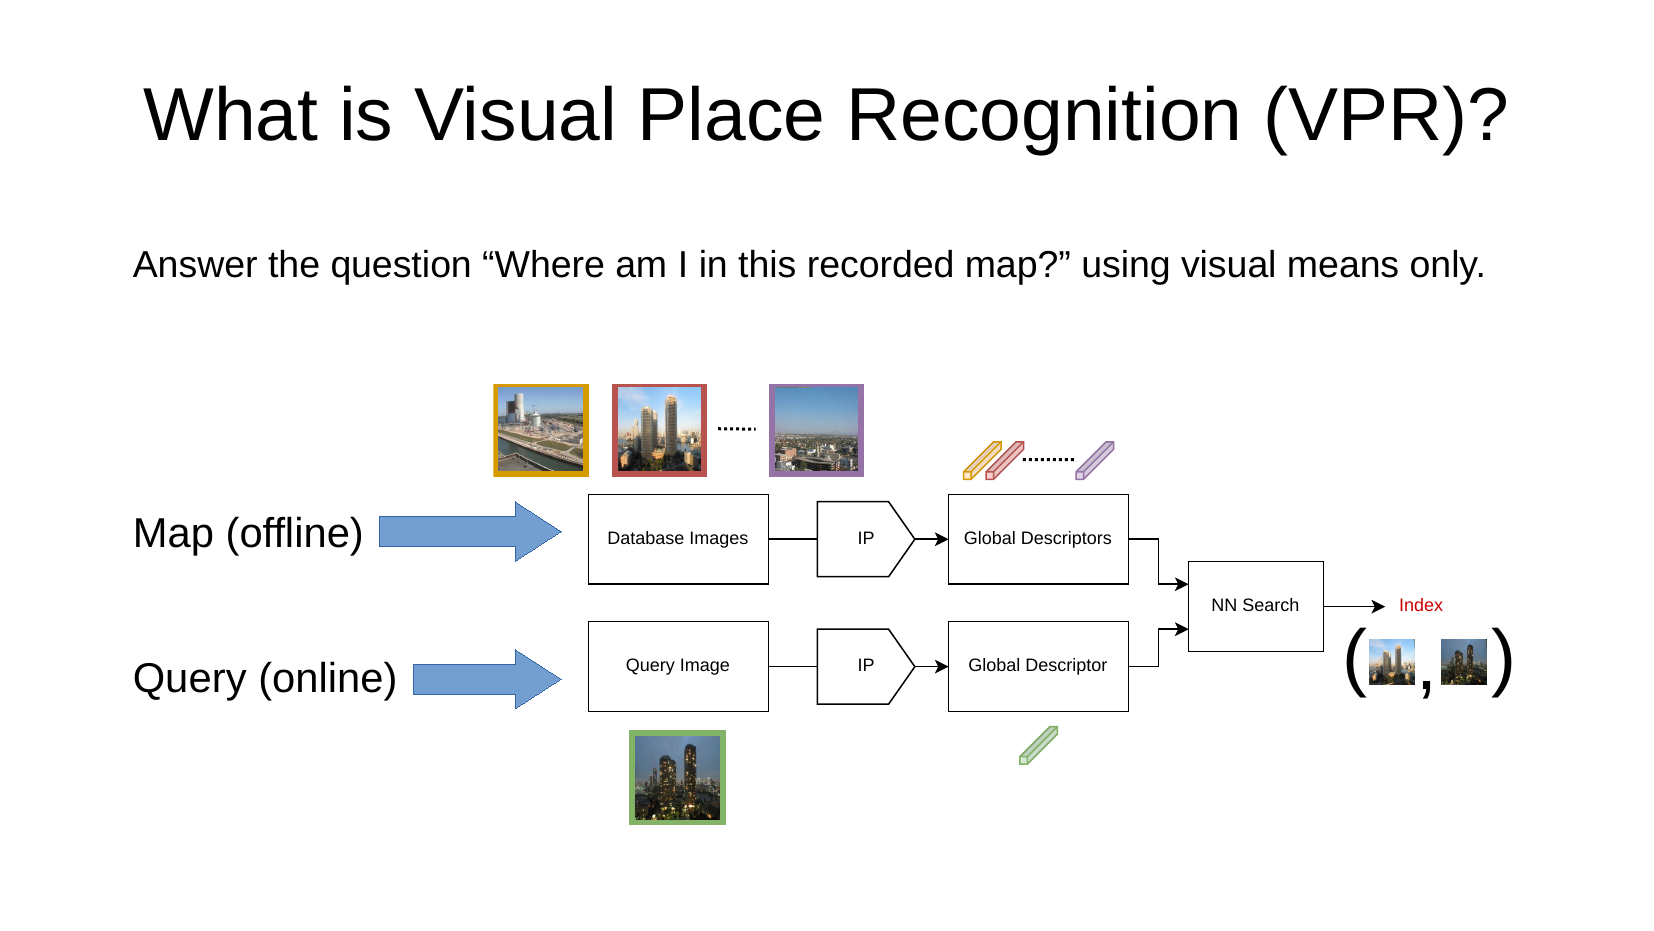

# What is Visual Place Recognition (VPR)?
Answer the question “Where am I in this recorded map?” using visual means only.
Map (offline)
Query (online)